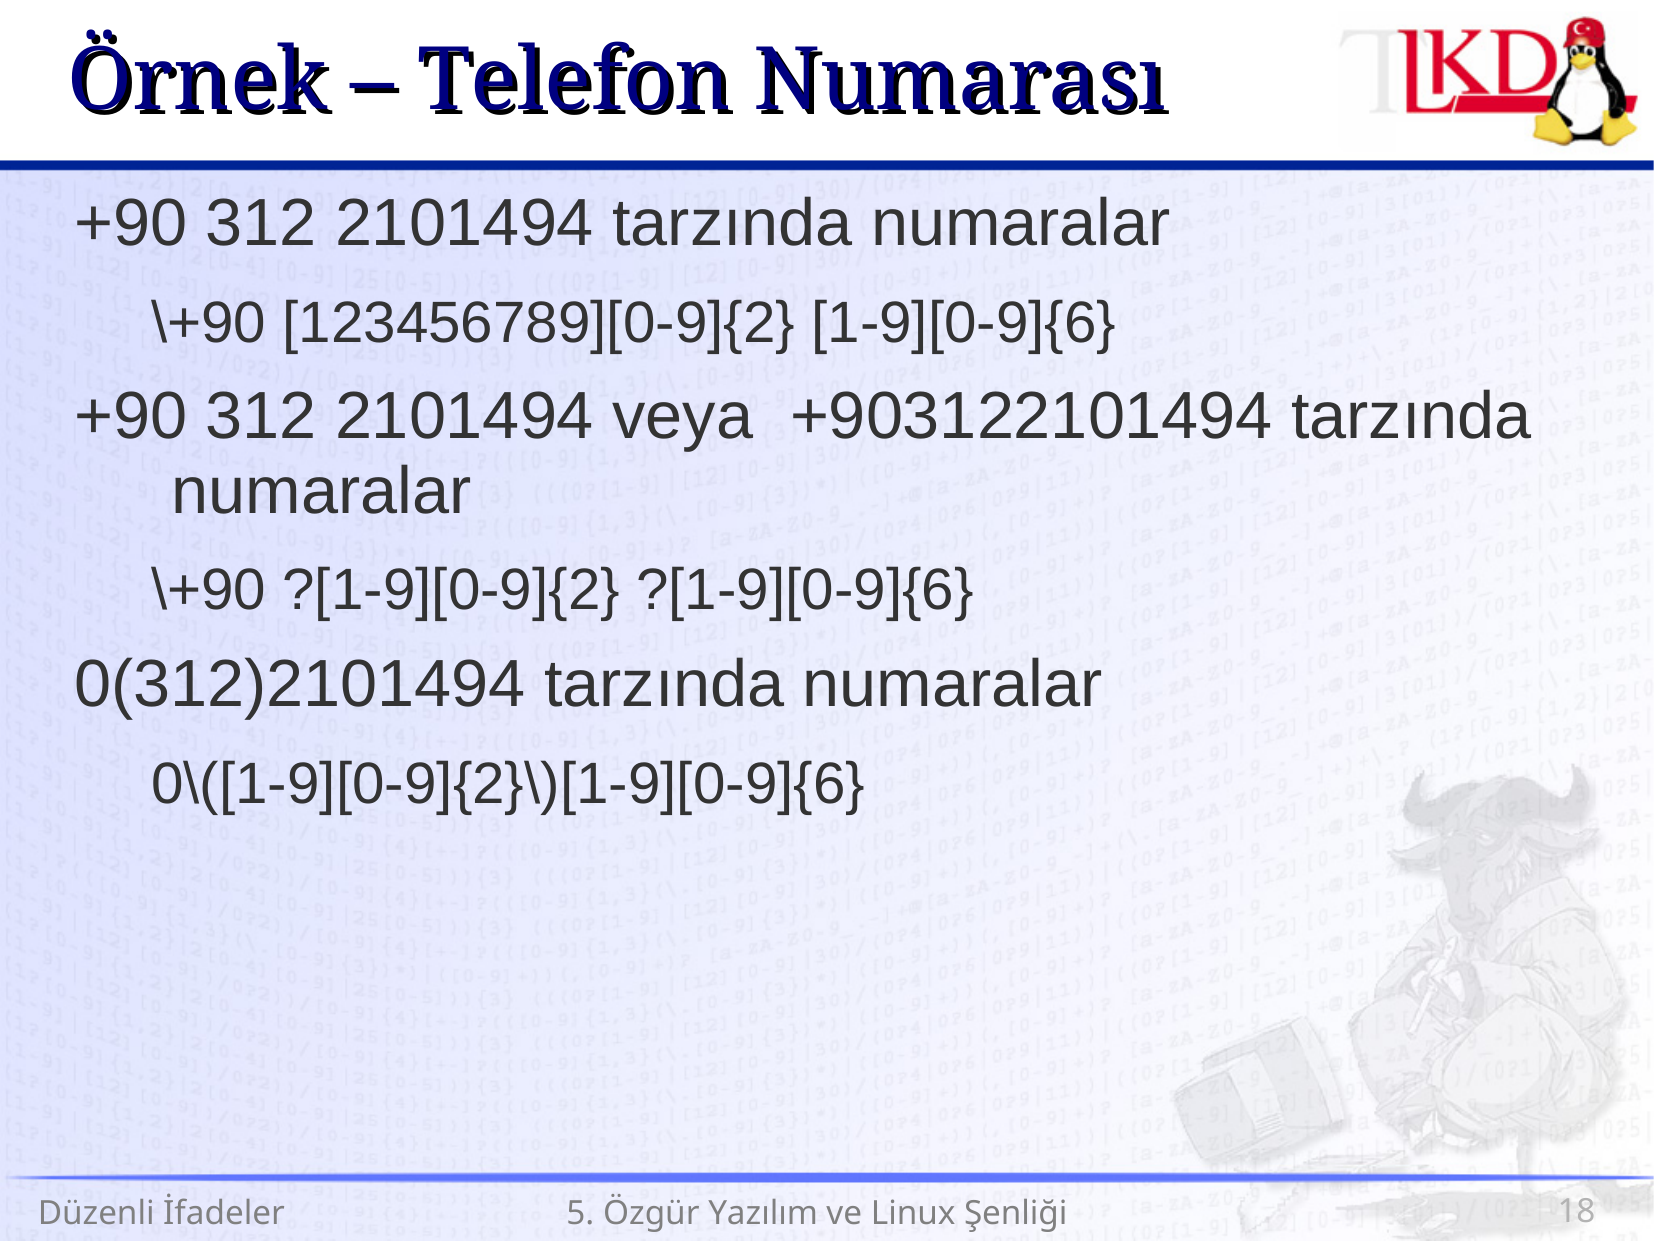

# Örnek – Telefon Numarası
+90 312 2101494 tarzında numaralar
\+90 [123456789][0-9]{2} [1-9][0-9]{6}
+90 312 2101494 veya +903122101494 tarzında numaralar
\+90 ?[1-9][0-9]{2} ?[1-9][0-9]{6}
0(312)2101494 tarzında numaralar
0\([1-9][0-9]{2}\)[1-9][0-9]{6}